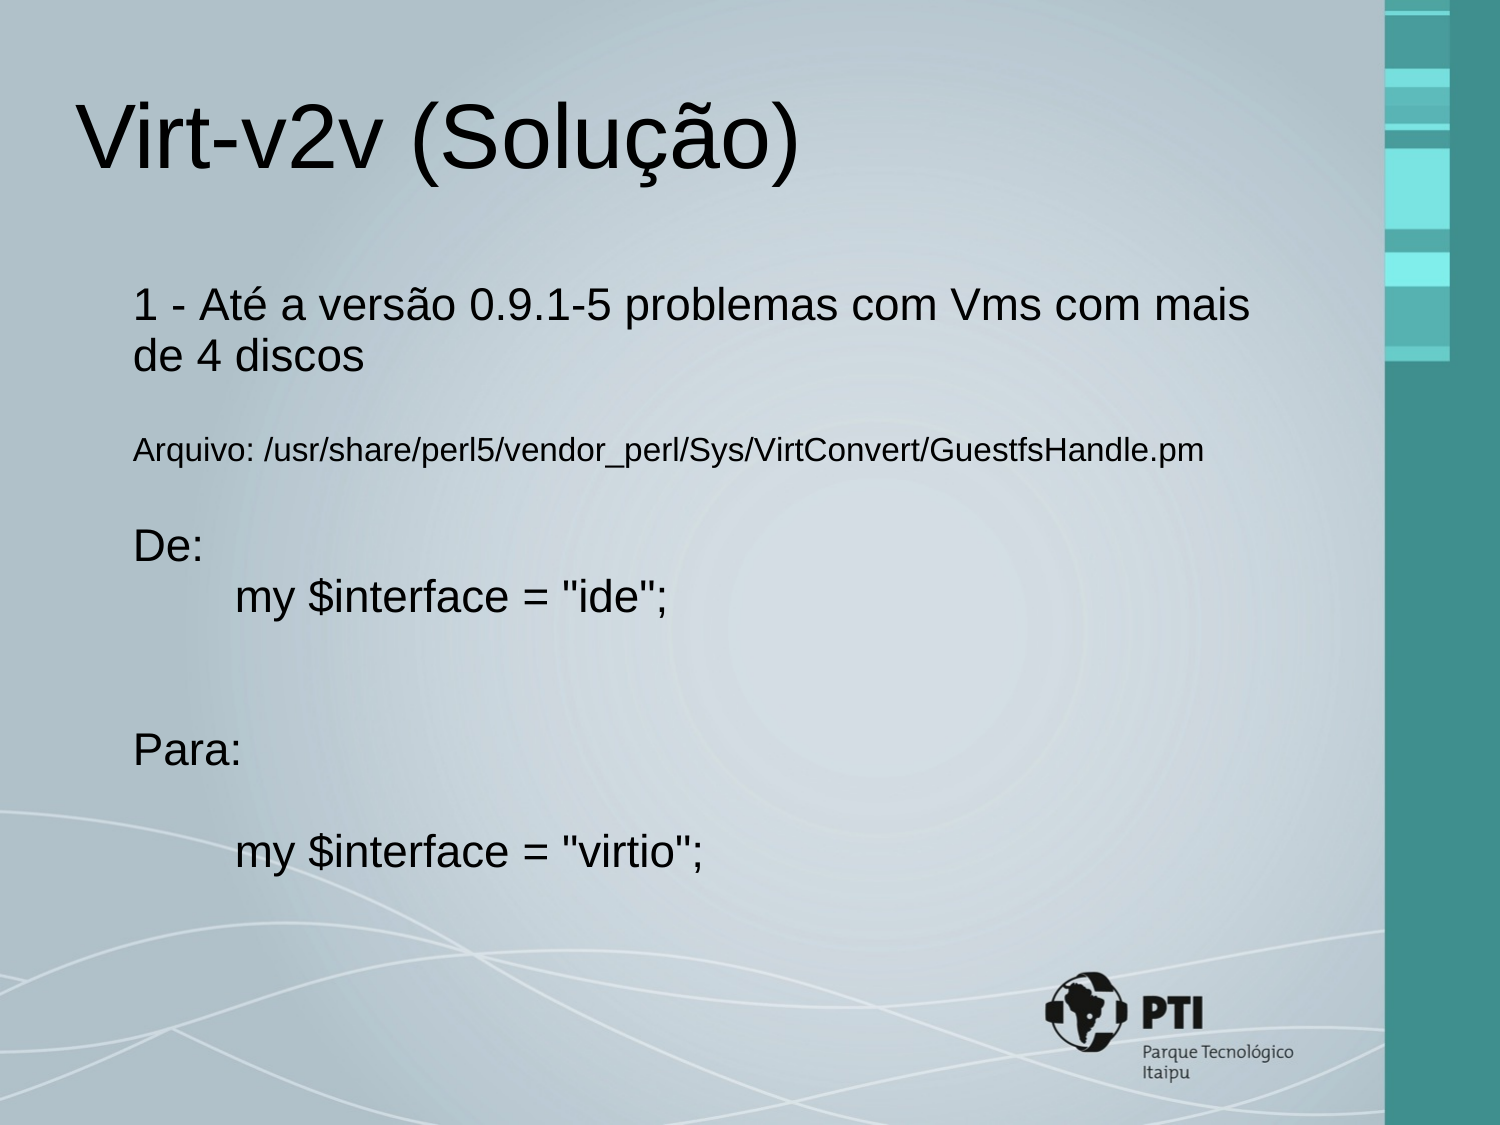

# Virt-v2v (Solução)
1 - Até a versão 0.9.1-5 problemas com Vms com mais de 4 discos
Arquivo: /usr/share/perl5/vendor_perl/Sys/VirtConvert/GuestfsHandle.pm
De:
 my $interface = "ide";
Para:
 my $interface = "virtio";